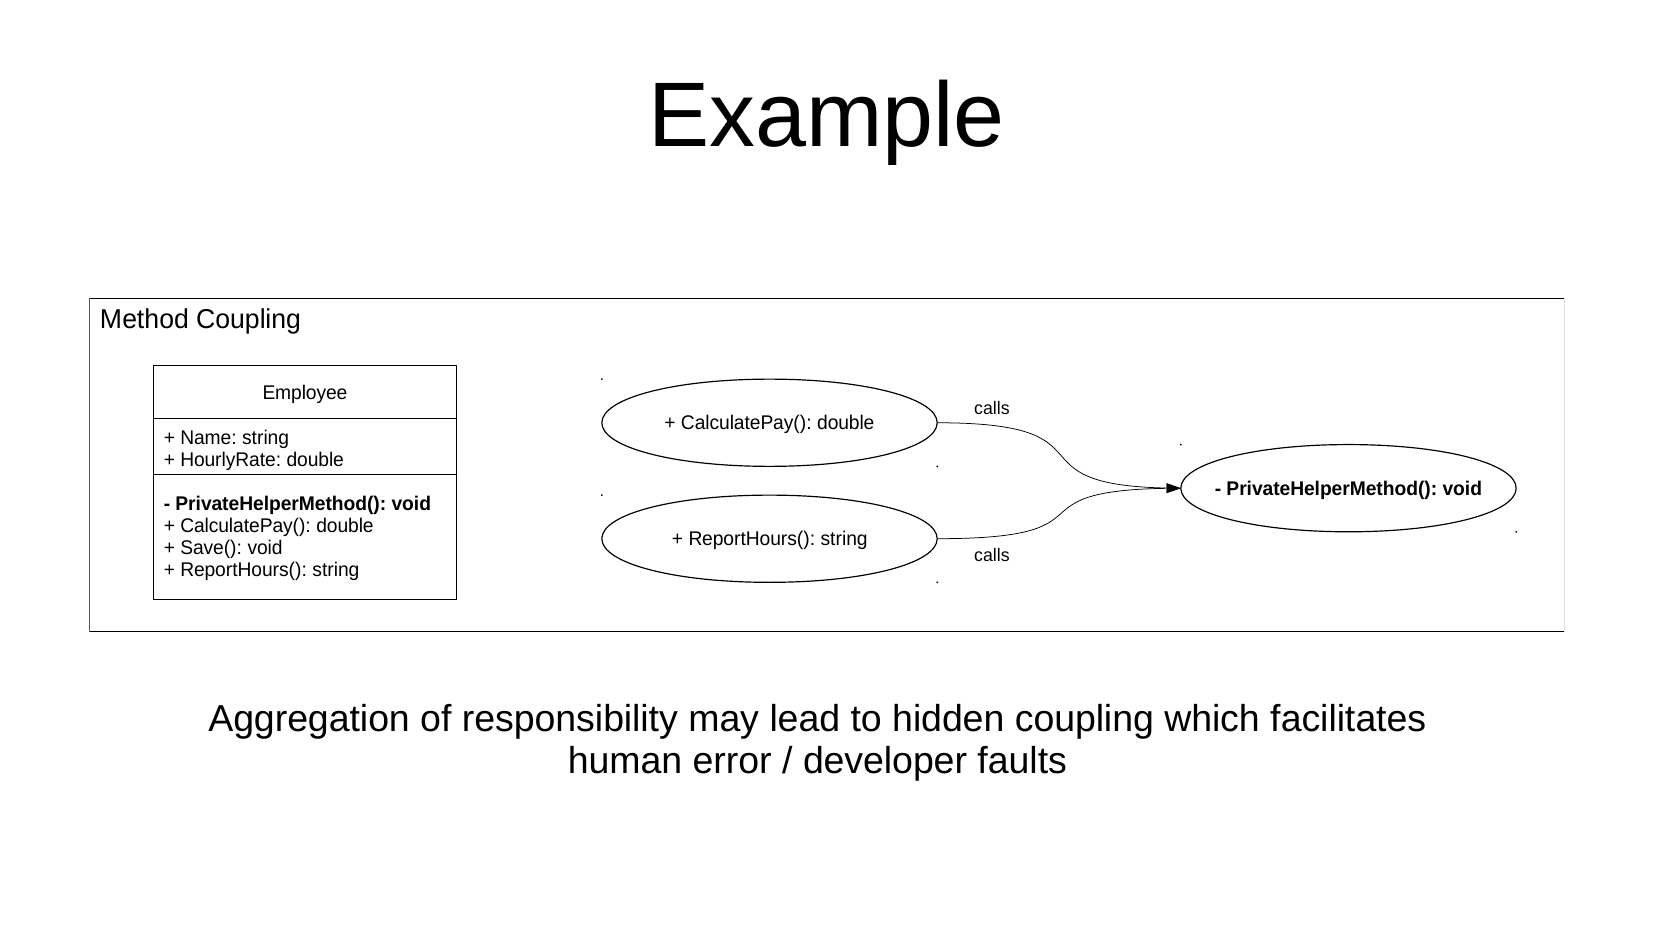

# Example
Aggregation of responsibility may lead to hidden coupling which facilitates human error / developer faults